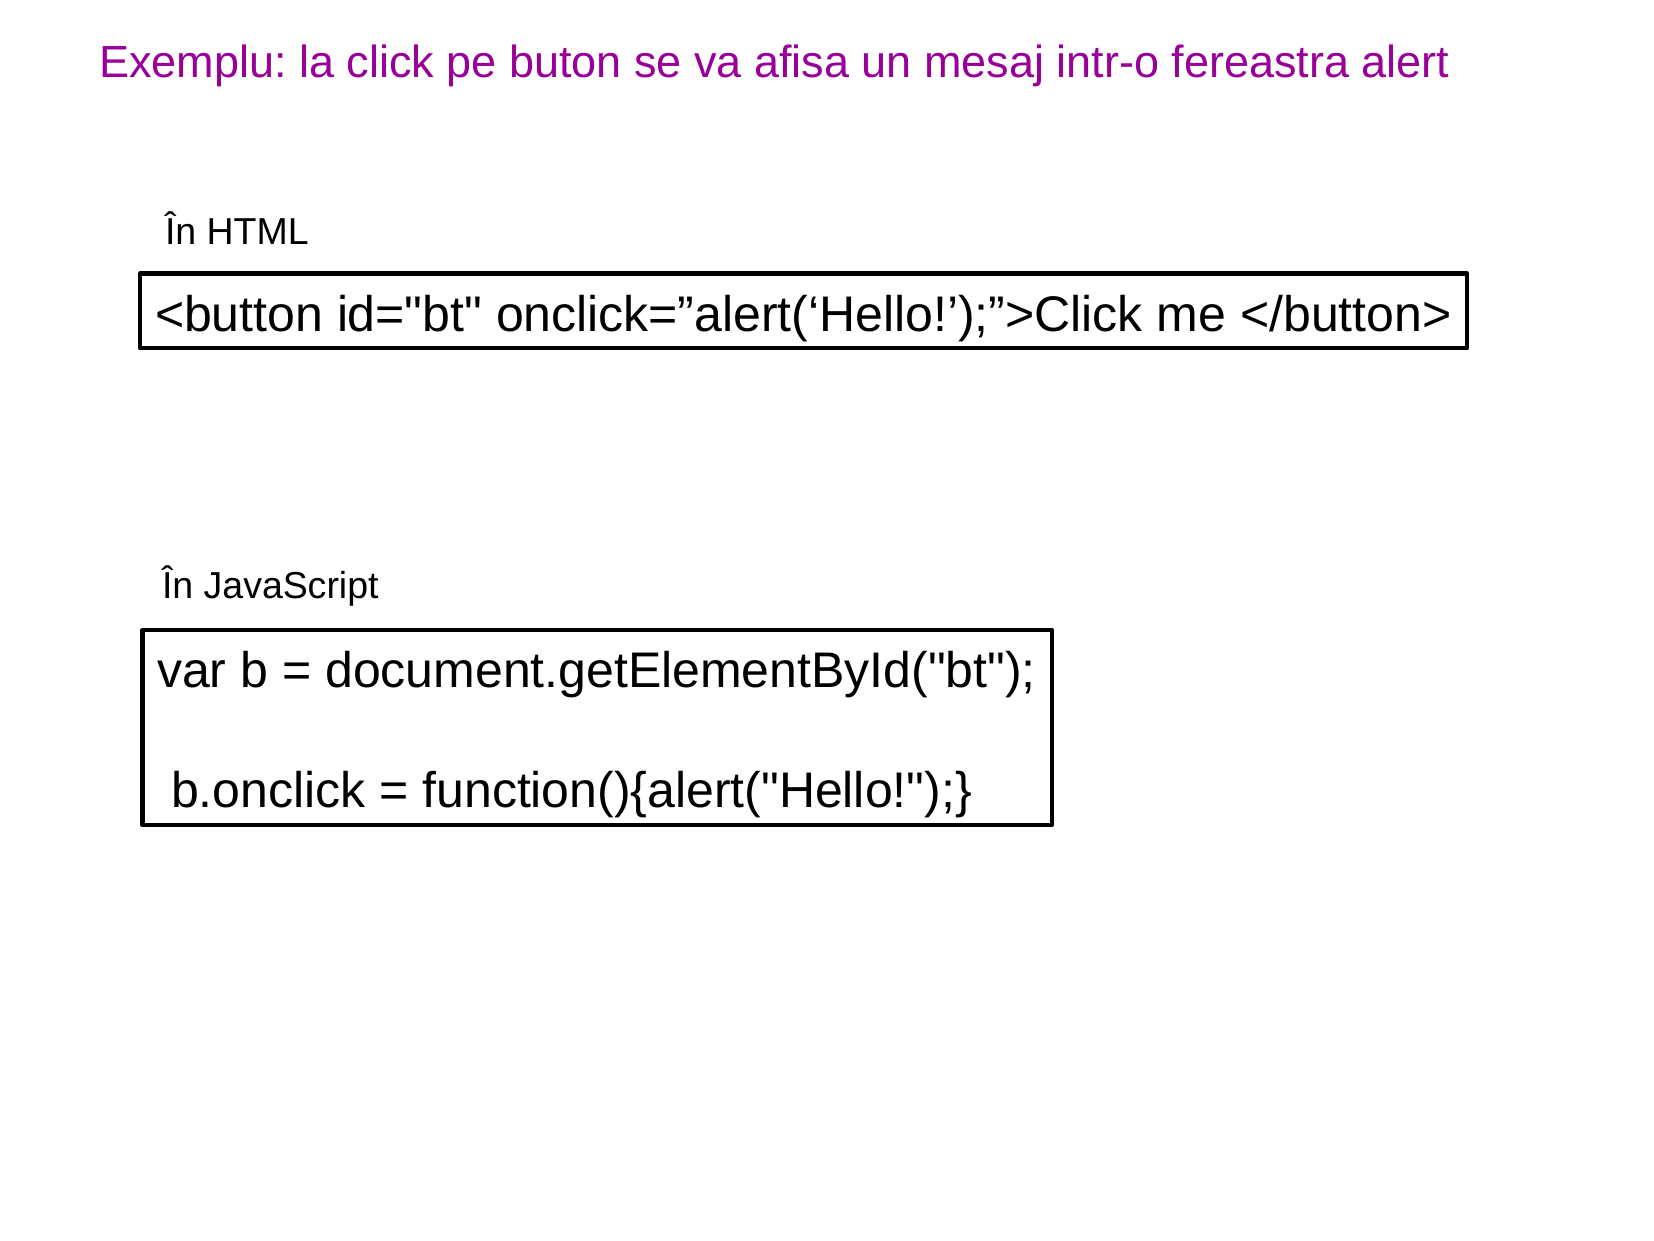

Exemplu: la click pe buton se va afisa un mesaj intr-o fereastra alert
În HTML
<button id="bt" onclick=”alert(‘Hello!’);”>Click me </button>
În JavaScript
var b = document.getElementById("bt");
 b.onclick = function(){alert("Hello!");}